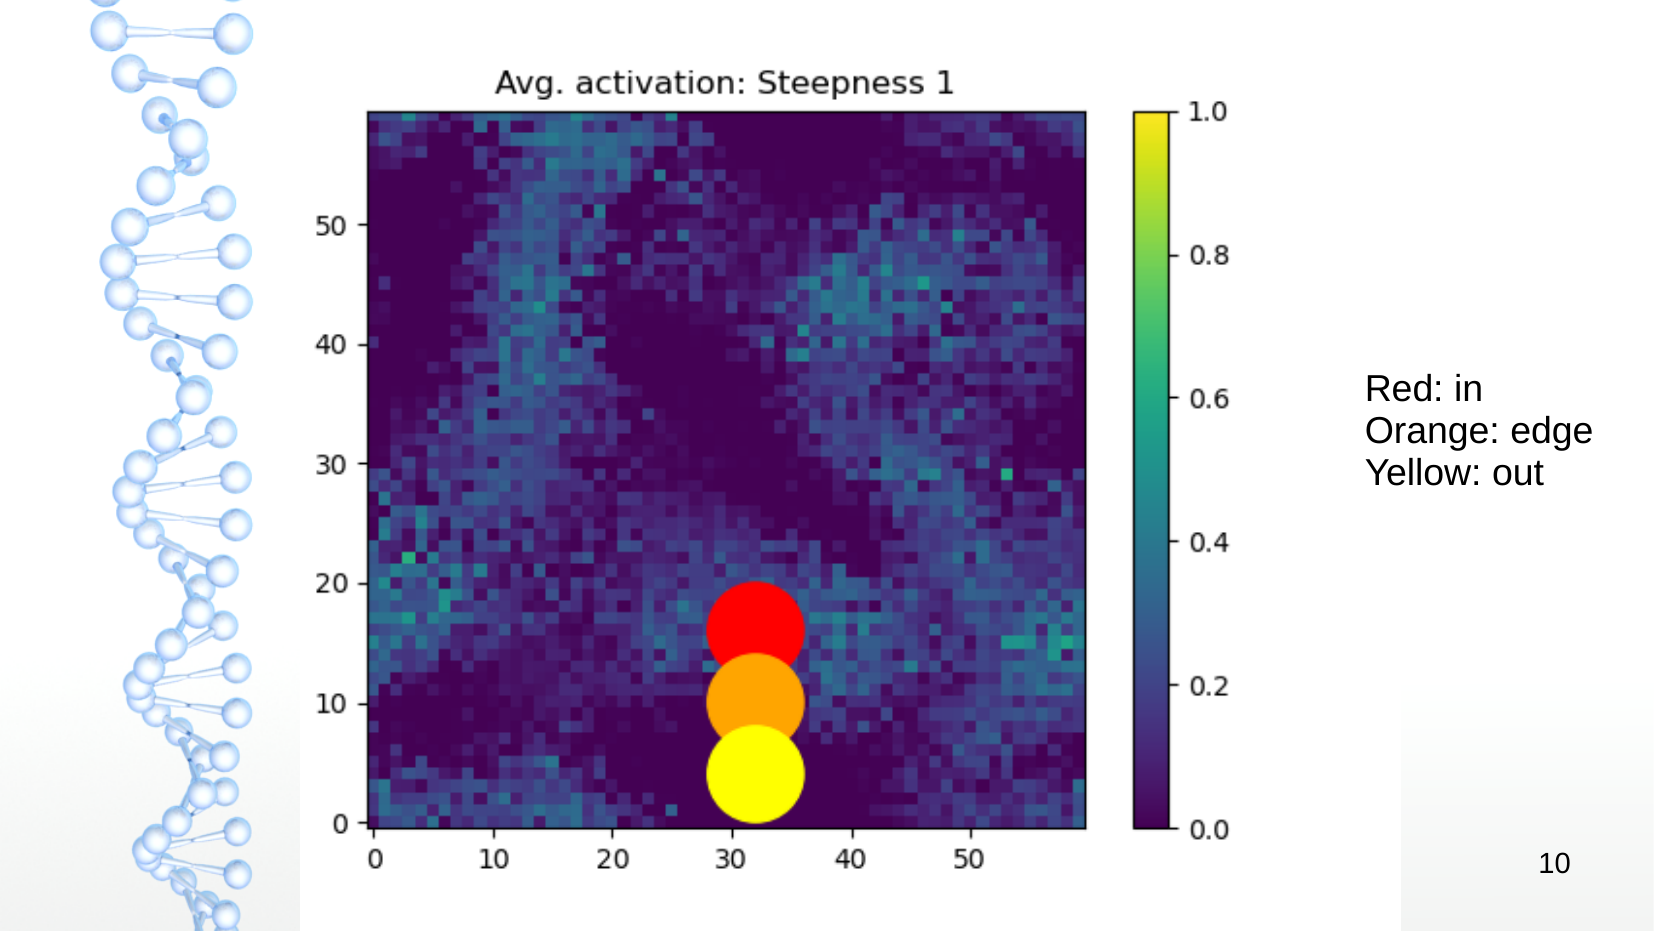

#
Red: in
Orange: edge
Yellow: out
10